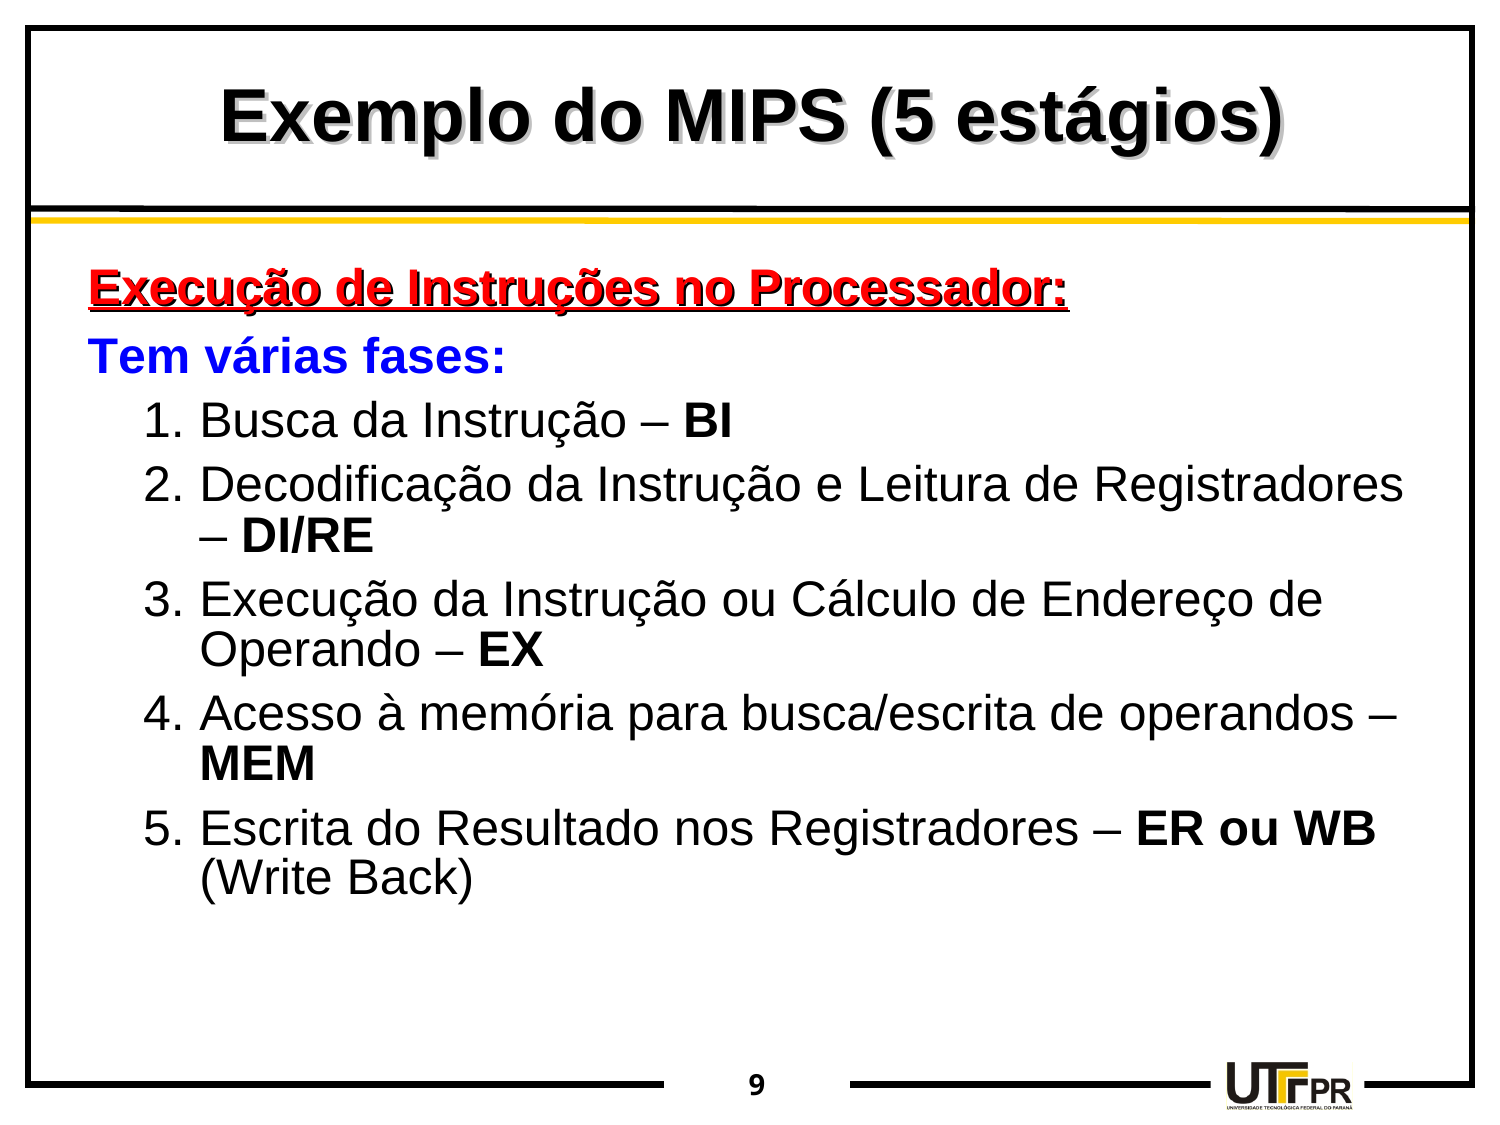

# Exemplo do MIPS (5 estágios)
Execução de Instruções no Processador:
Tem várias fases:
Busca da Instrução – BI
Decodificação da Instrução e Leitura de Registradores – DI/RE
Execução da Instrução ou Cálculo de Endereço de Operando – EX
Acesso à memória para busca/escrita de operandos – MEM
Escrita do Resultado nos Registradores – ER ou WB (Write Back)